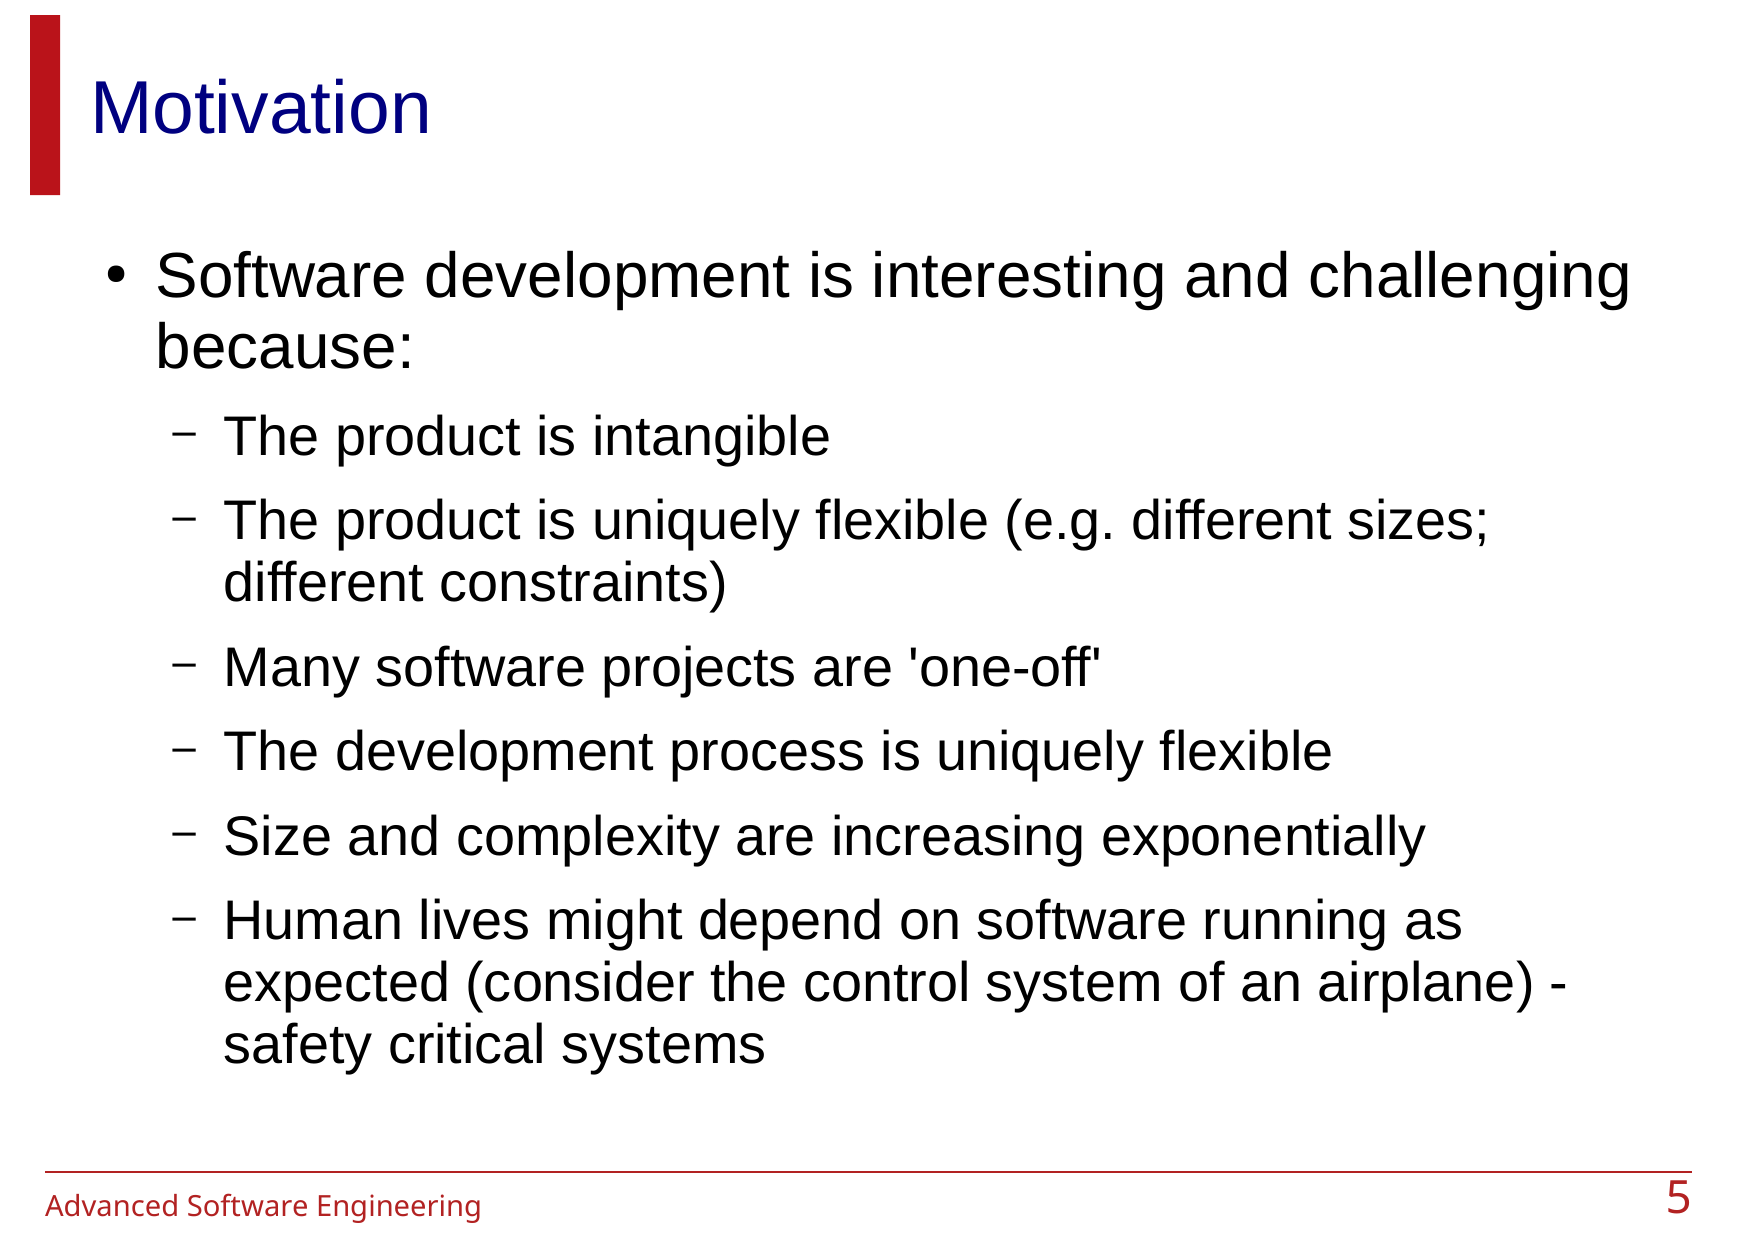

# Motivation
Software development is interesting and challenging because:
The product is intangible
The product is uniquely flexible (e.g. different sizes; different constraints)
Many software projects are 'one-off'
The development process is uniquely flexible
Size and complexity are increasing exponentially
Human lives might depend on software running as expected (consider the control system of an airplane) - safety critical systems
5
Advanced Software Engineering